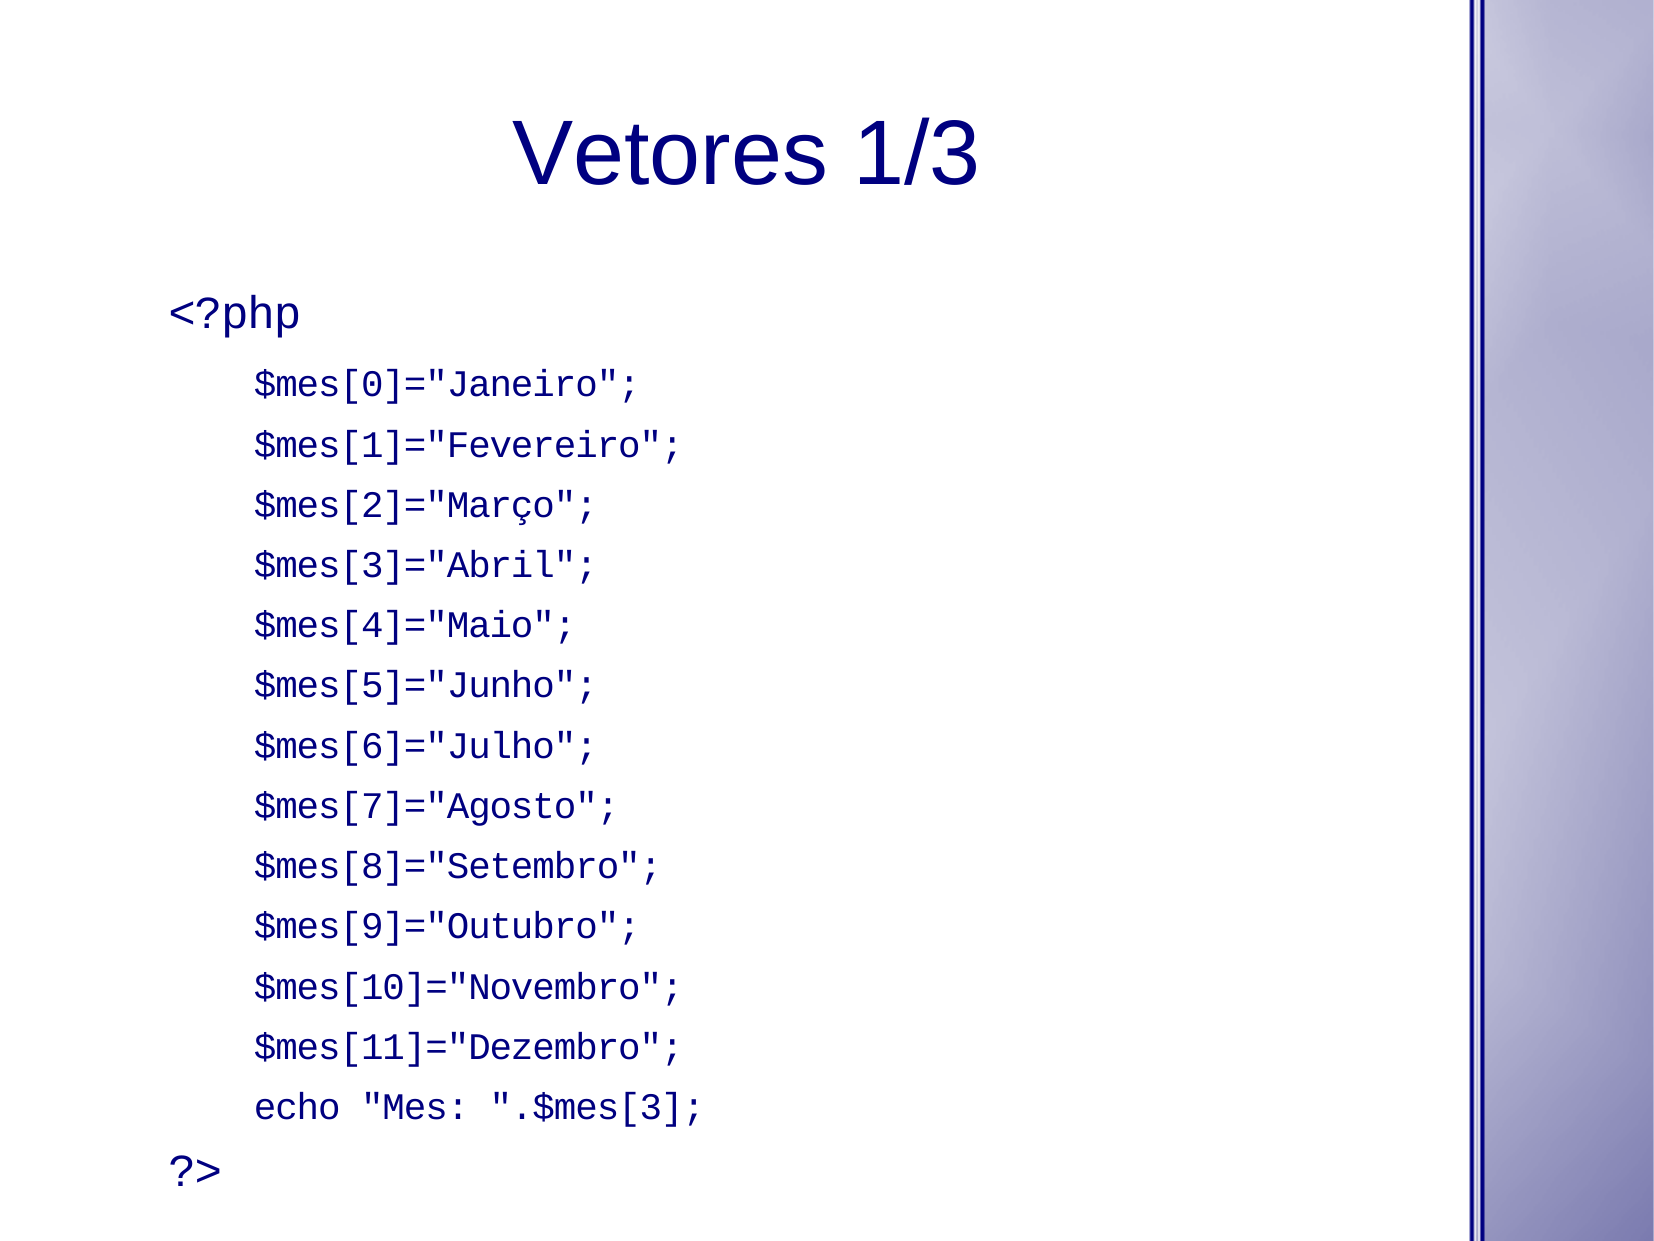

# Vetores 1/3
<?php
$mes[0]="Janeiro";
$mes[1]="Fevereiro";
$mes[2]="Março";
$mes[3]="Abril";
$mes[4]="Maio";
$mes[5]="Junho";
$mes[6]="Julho";
$mes[7]="Agosto";
$mes[8]="Setembro";
$mes[9]="Outubro";
$mes[10]="Novembro";
$mes[11]="Dezembro";
echo "Mes: ".$mes[3];
?>